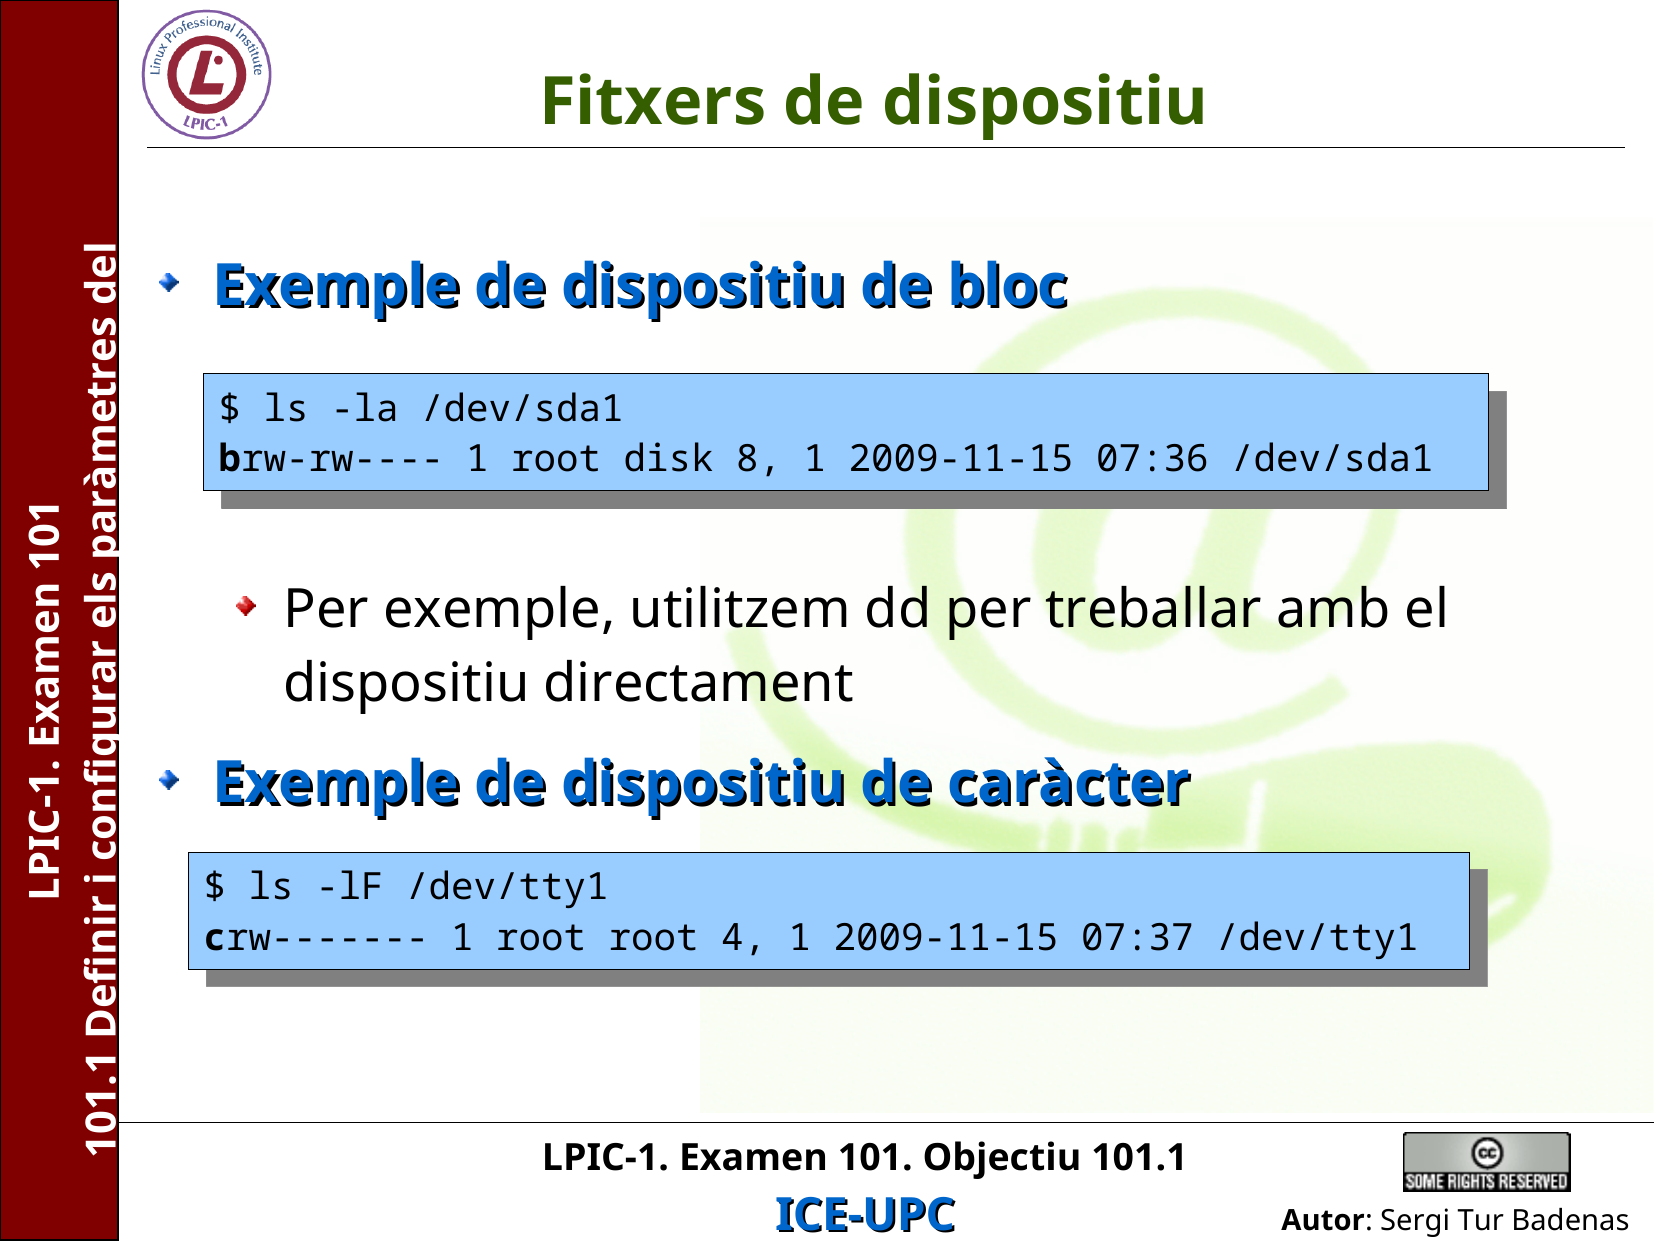

# Fitxers de dispositiu
Exemple de dispositiu de bloc
Per exemple, utilitzem dd per treballar amb el dispositiu directament
Exemple de dispositiu de caràcter
$ ls -la /dev/sda1
brw-rw---- 1 root disk 8, 1 2009-11-15 07:36 /dev/sda1
$ ls -lF /dev/tty1
crw------- 1 root root 4, 1 2009-11-15 07:37 /dev/tty1